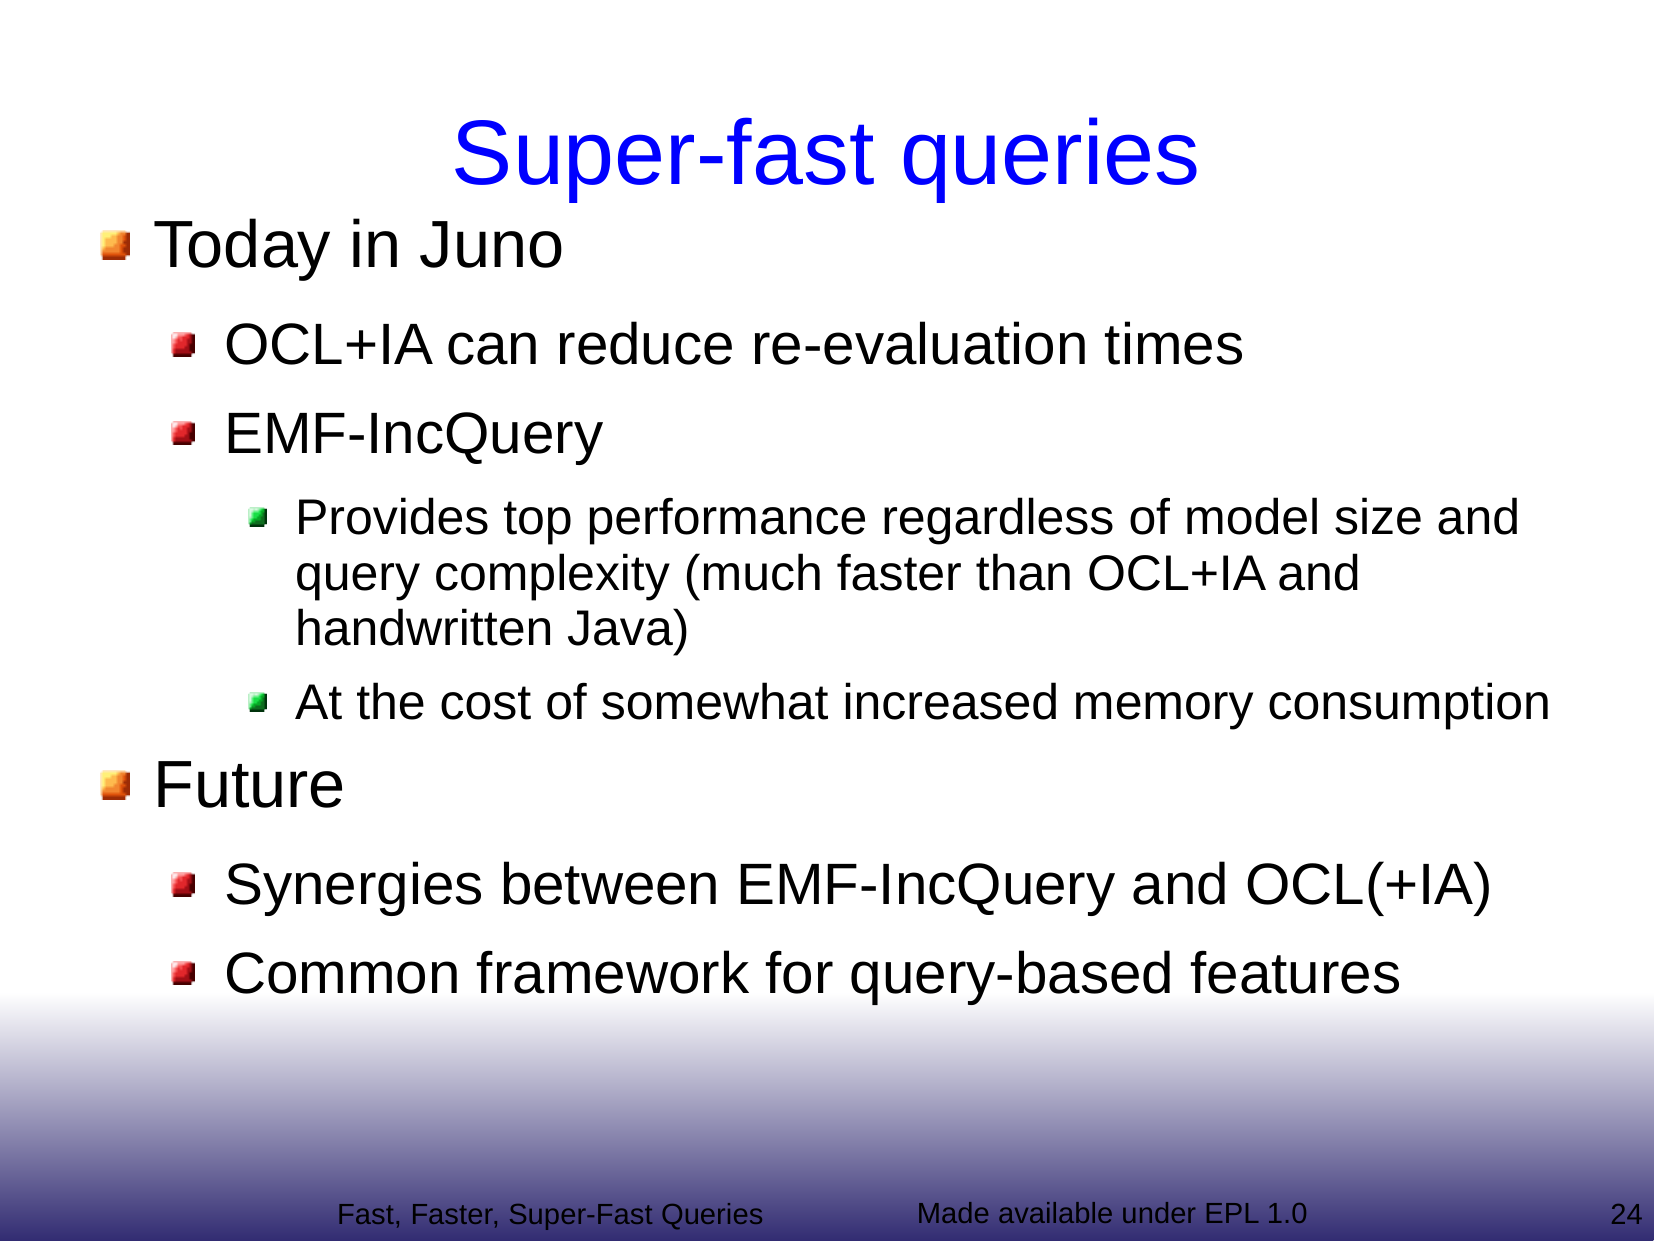

# Super-fast queries
Today in Juno
OCL+IA can reduce re-evaluation times
EMF-IncQuery
Provides top performance regardless of model size and query complexity (much faster than OCL+IA and handwritten Java)
At the cost of somewhat increased memory consumption
Future
Synergies between EMF-IncQuery and OCL(+IA)
Common framework for query-based features
Fast, Faster, Super-Fast Queries
24